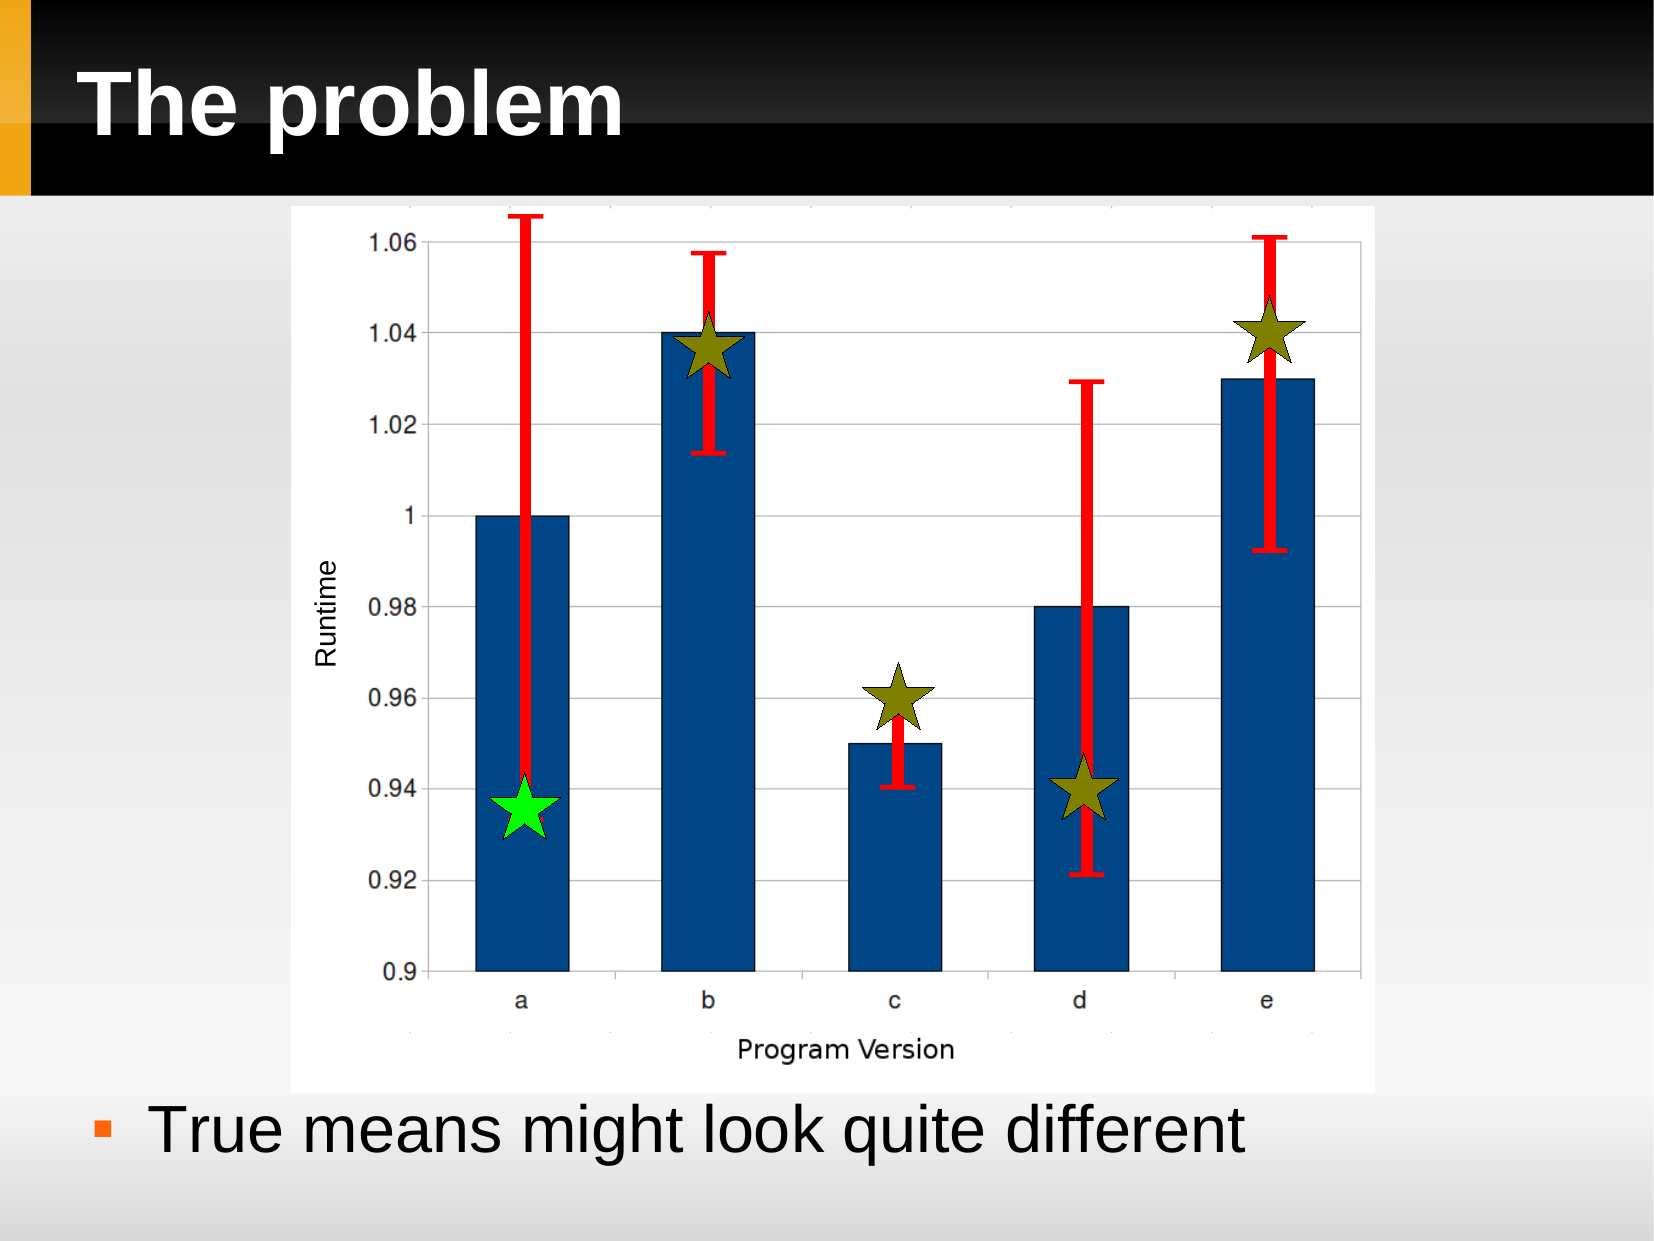

# The problem
Runtime
True means might look quite different